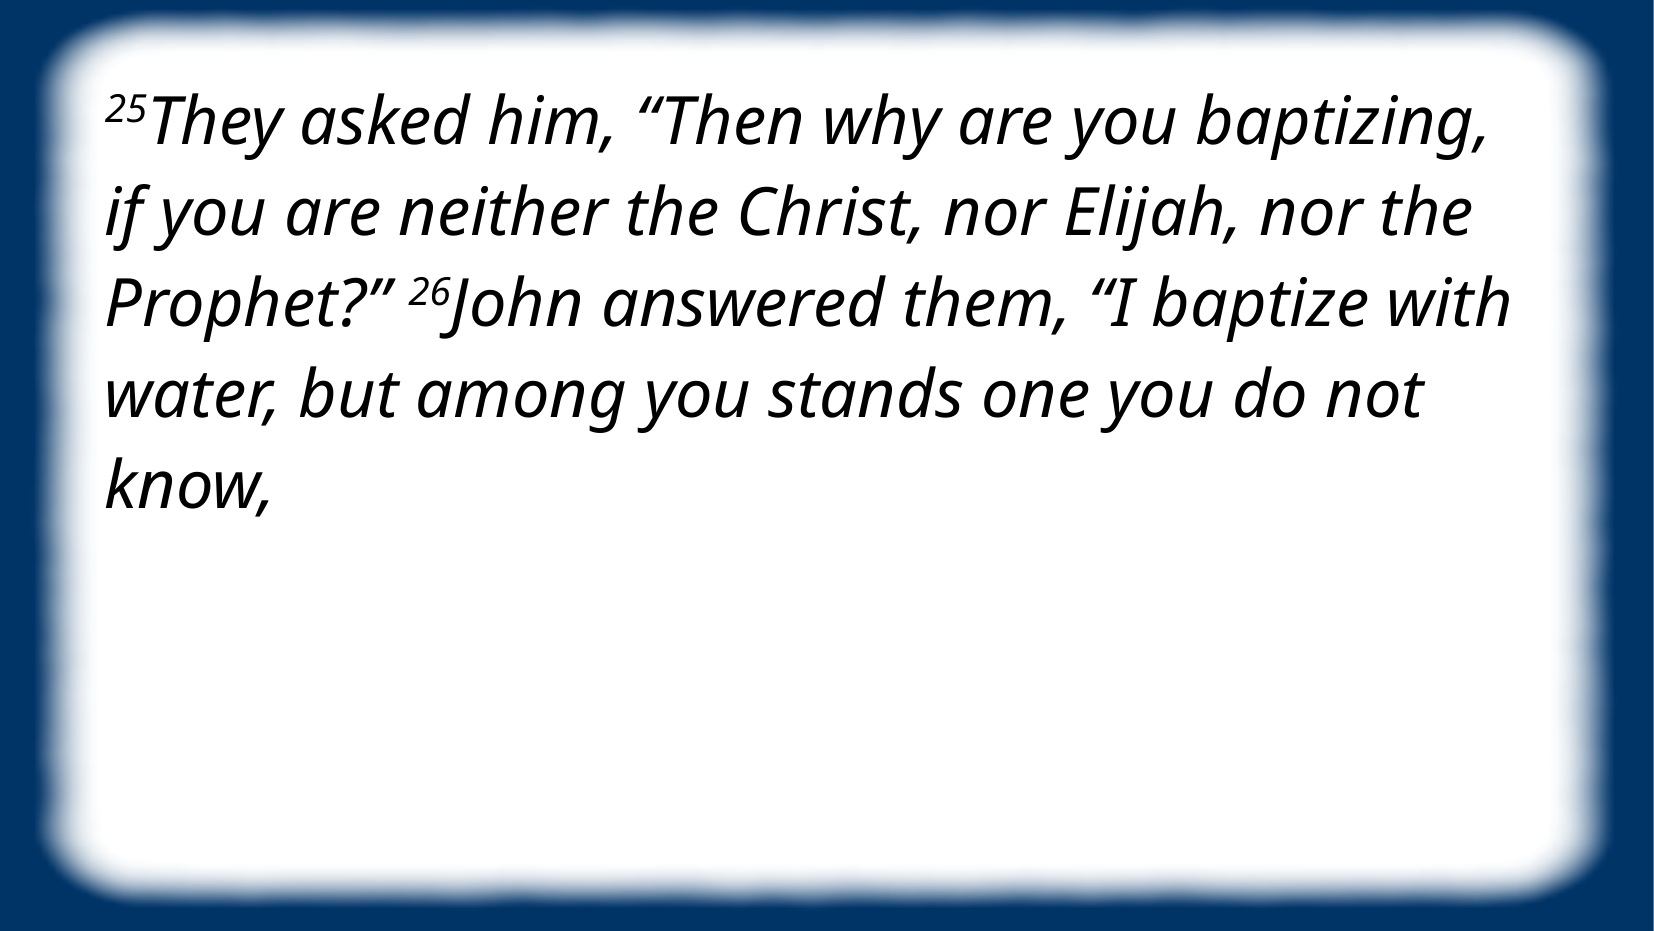

25They asked him, “Then why are you baptizing, if you are neither the Christ, nor Elijah, nor the Prophet?” 26John answered them, “I baptize with water, but among you stands one you do not know,